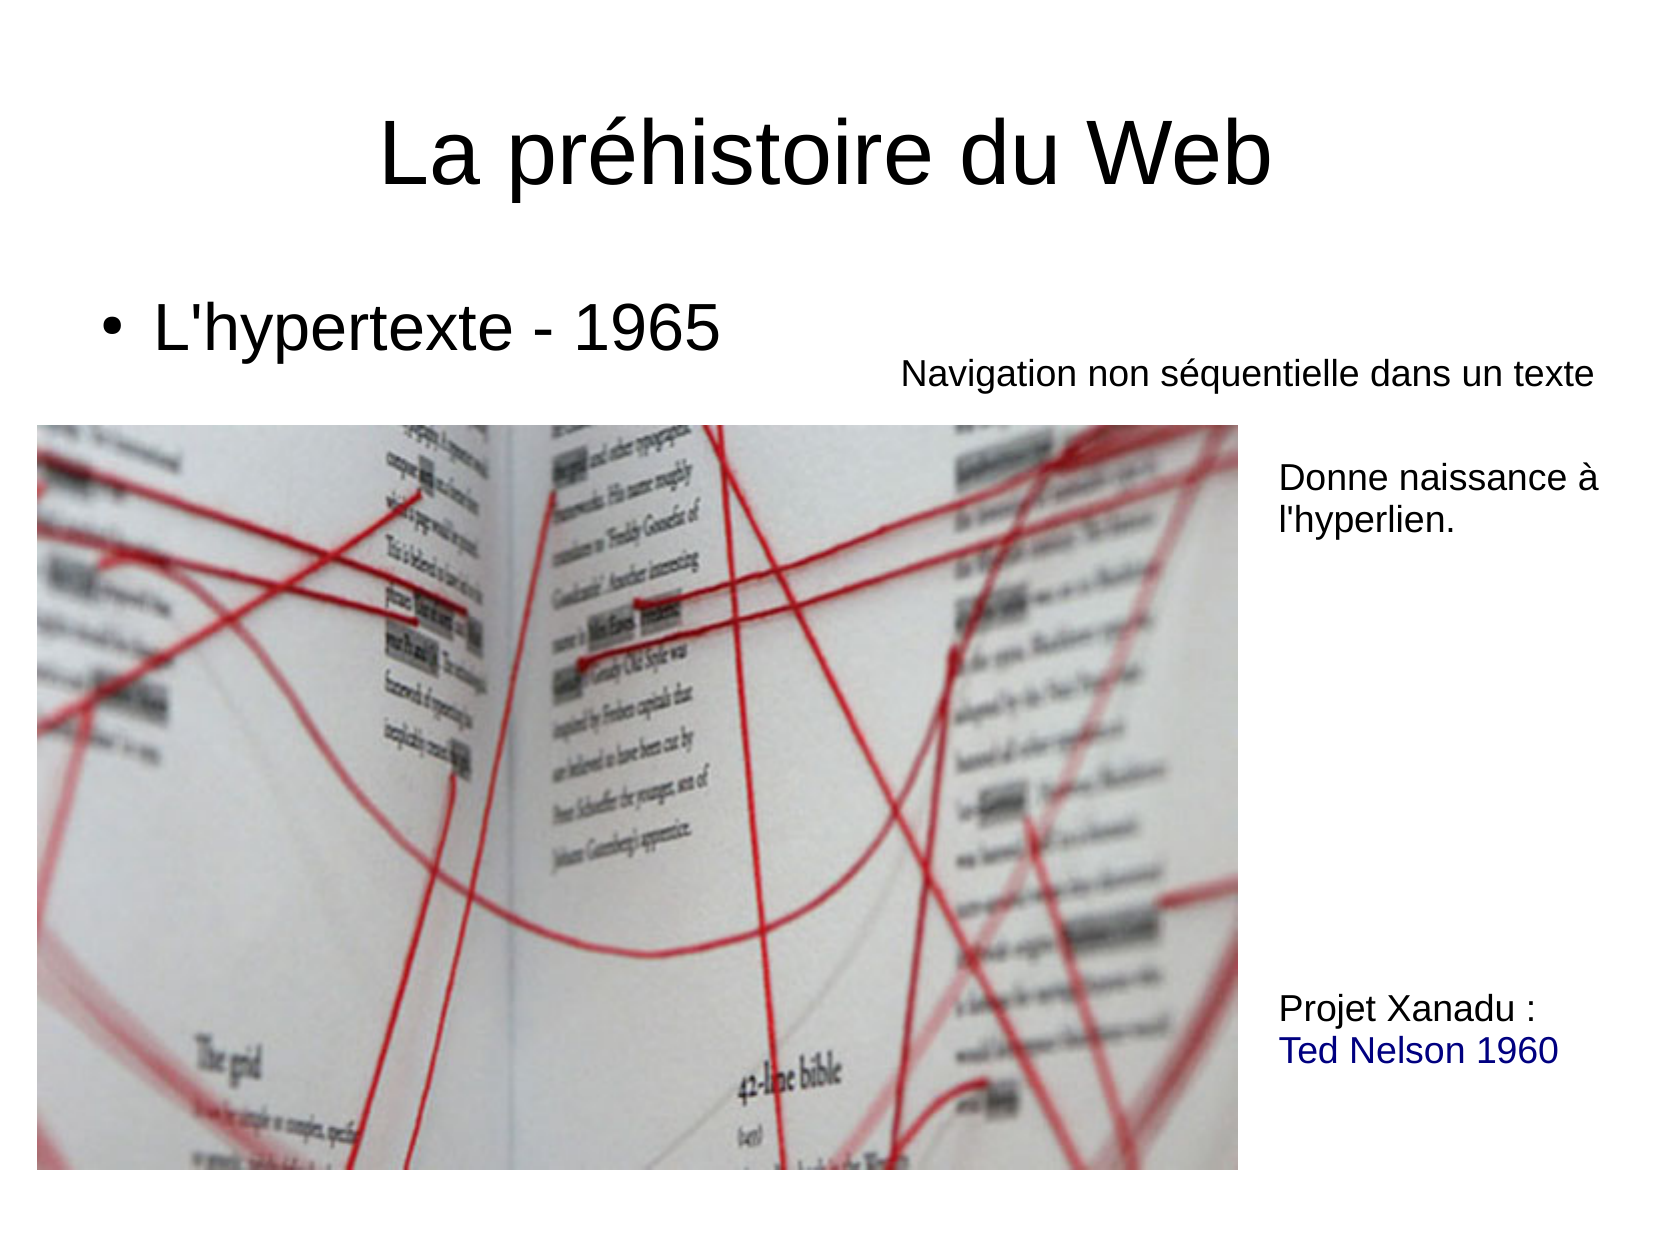

# La préhistoire du Web
L'hypertexte - 1965
Navigation non séquentielle dans un texte
Donne naissance à
l'hyperlien.
Projet Xanadu :
Ted Nelson 1960